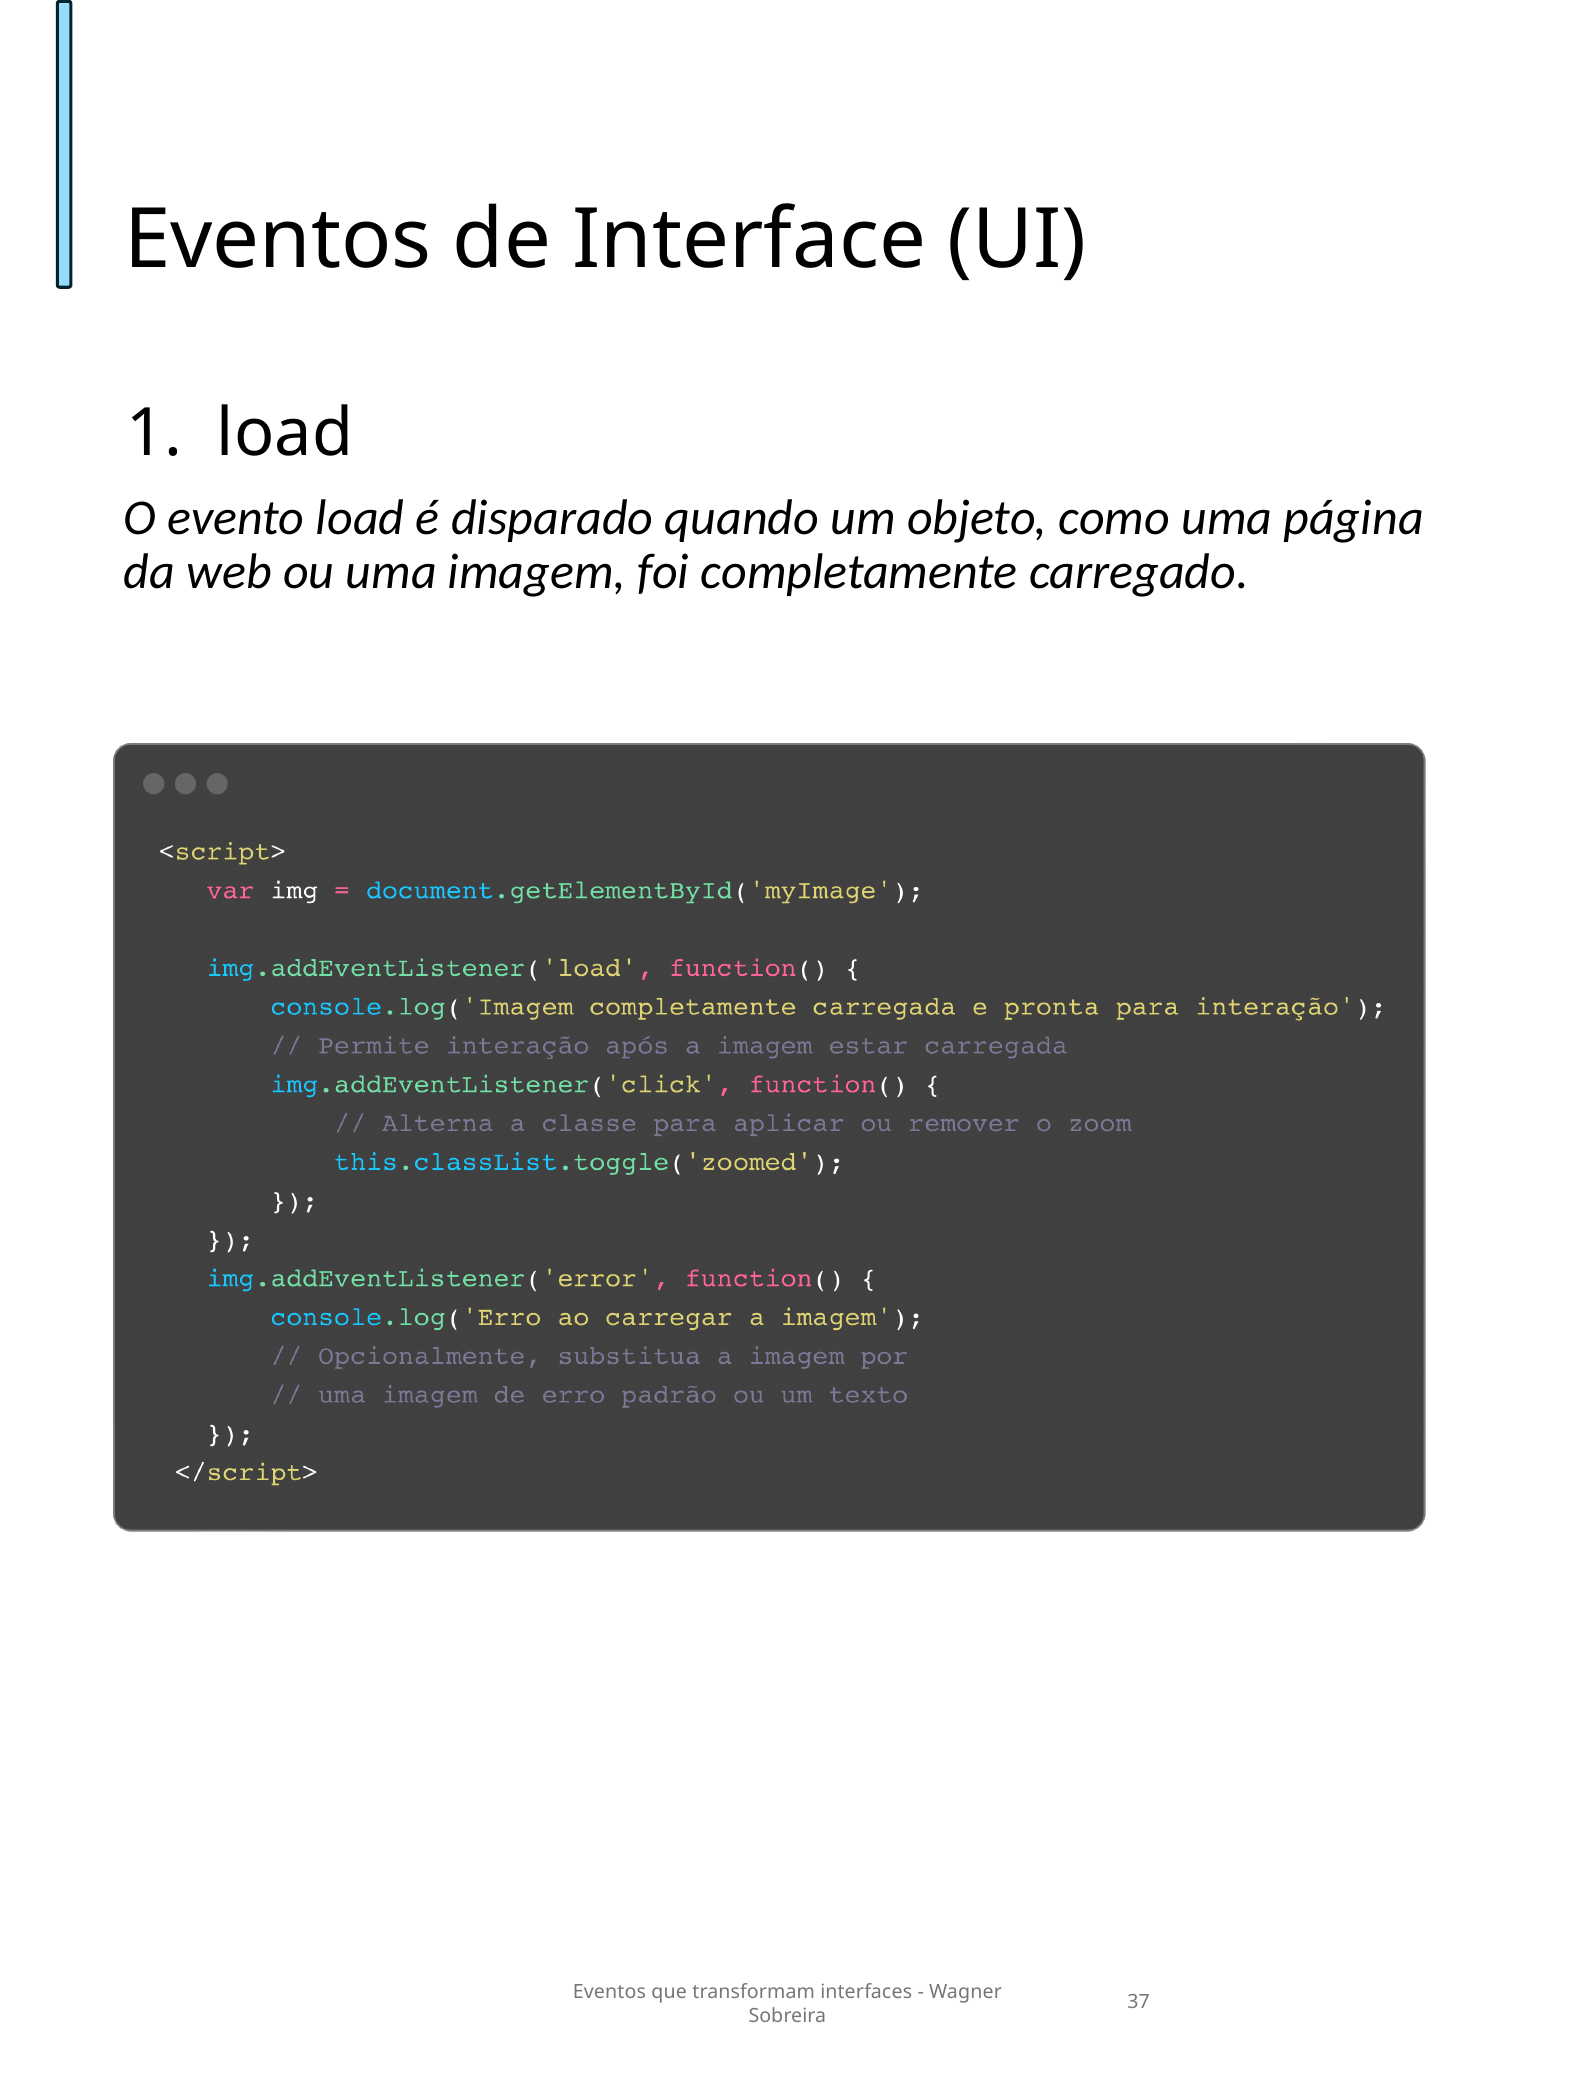

Eventos de Interface (UI)
1.  load
O evento load é disparado quando um objeto, como uma página da web ou uma imagem, foi completamente carregado.
Eventos que transformam interfaces - Wagner Sobreira